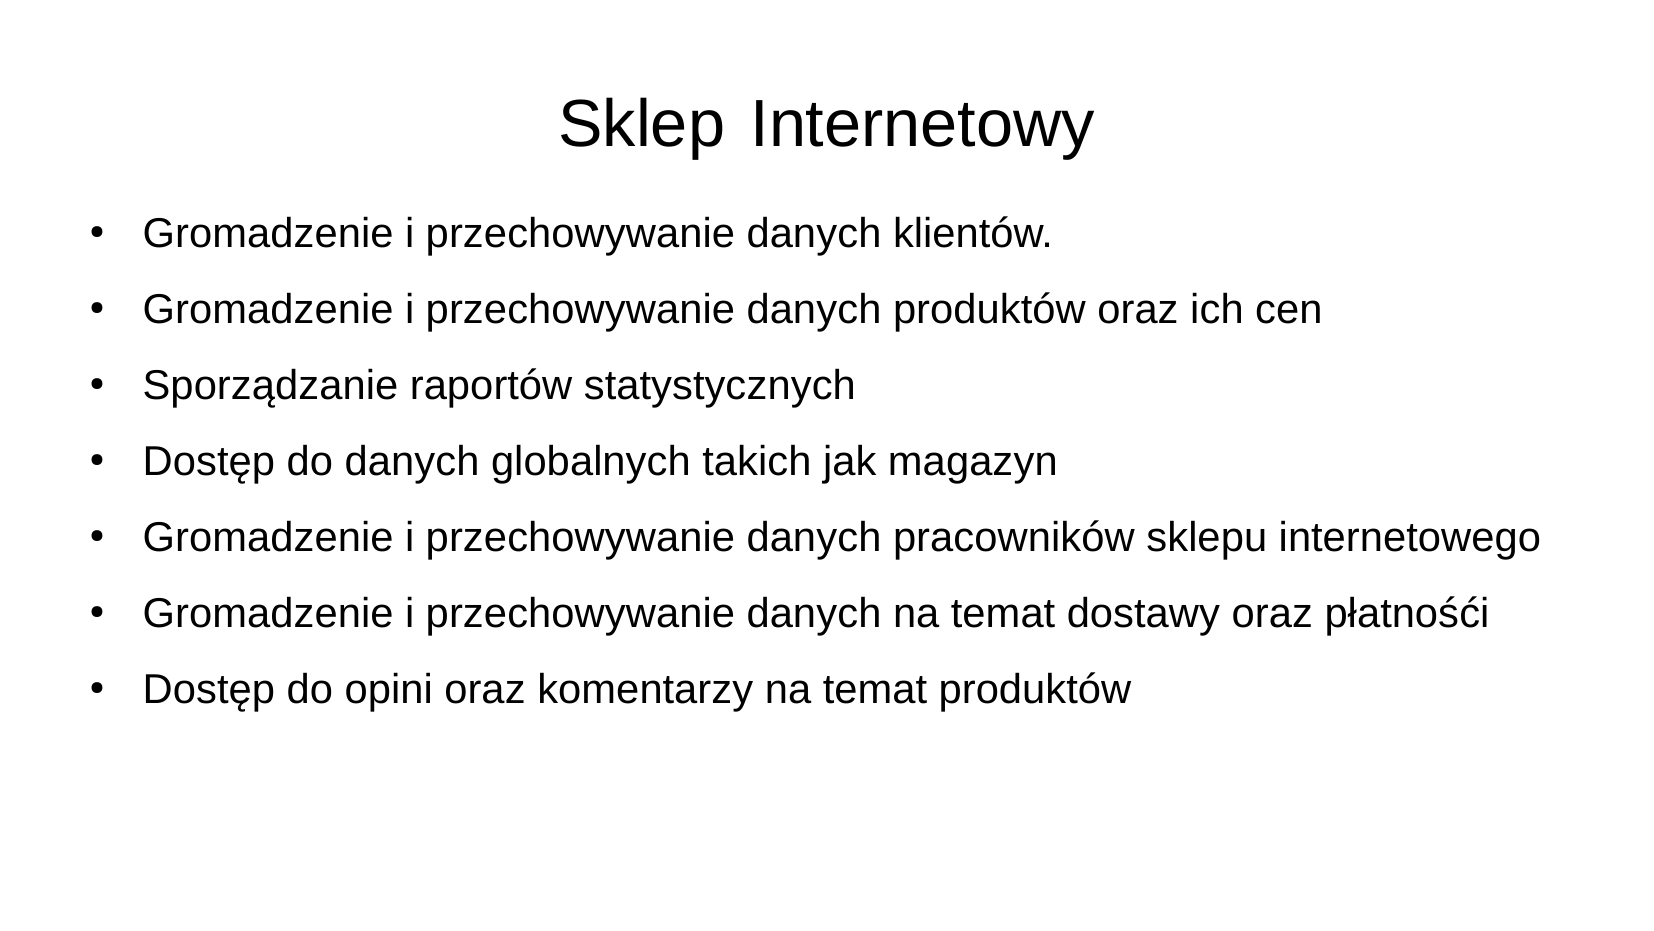

# Sklep Internetowy
Gromadzenie i przechowywanie danych klientów.
Gromadzenie i przechowywanie danych produktów oraz ich cen
Sporządzanie raportów statystycznych
Dostęp do danych globalnych takich jak magazyn
Gromadzenie i przechowywanie danych pracowników sklepu internetowego
Gromadzenie i przechowywanie danych na temat dostawy oraz płatnośći
Dostęp do opini oraz komentarzy na temat produktów